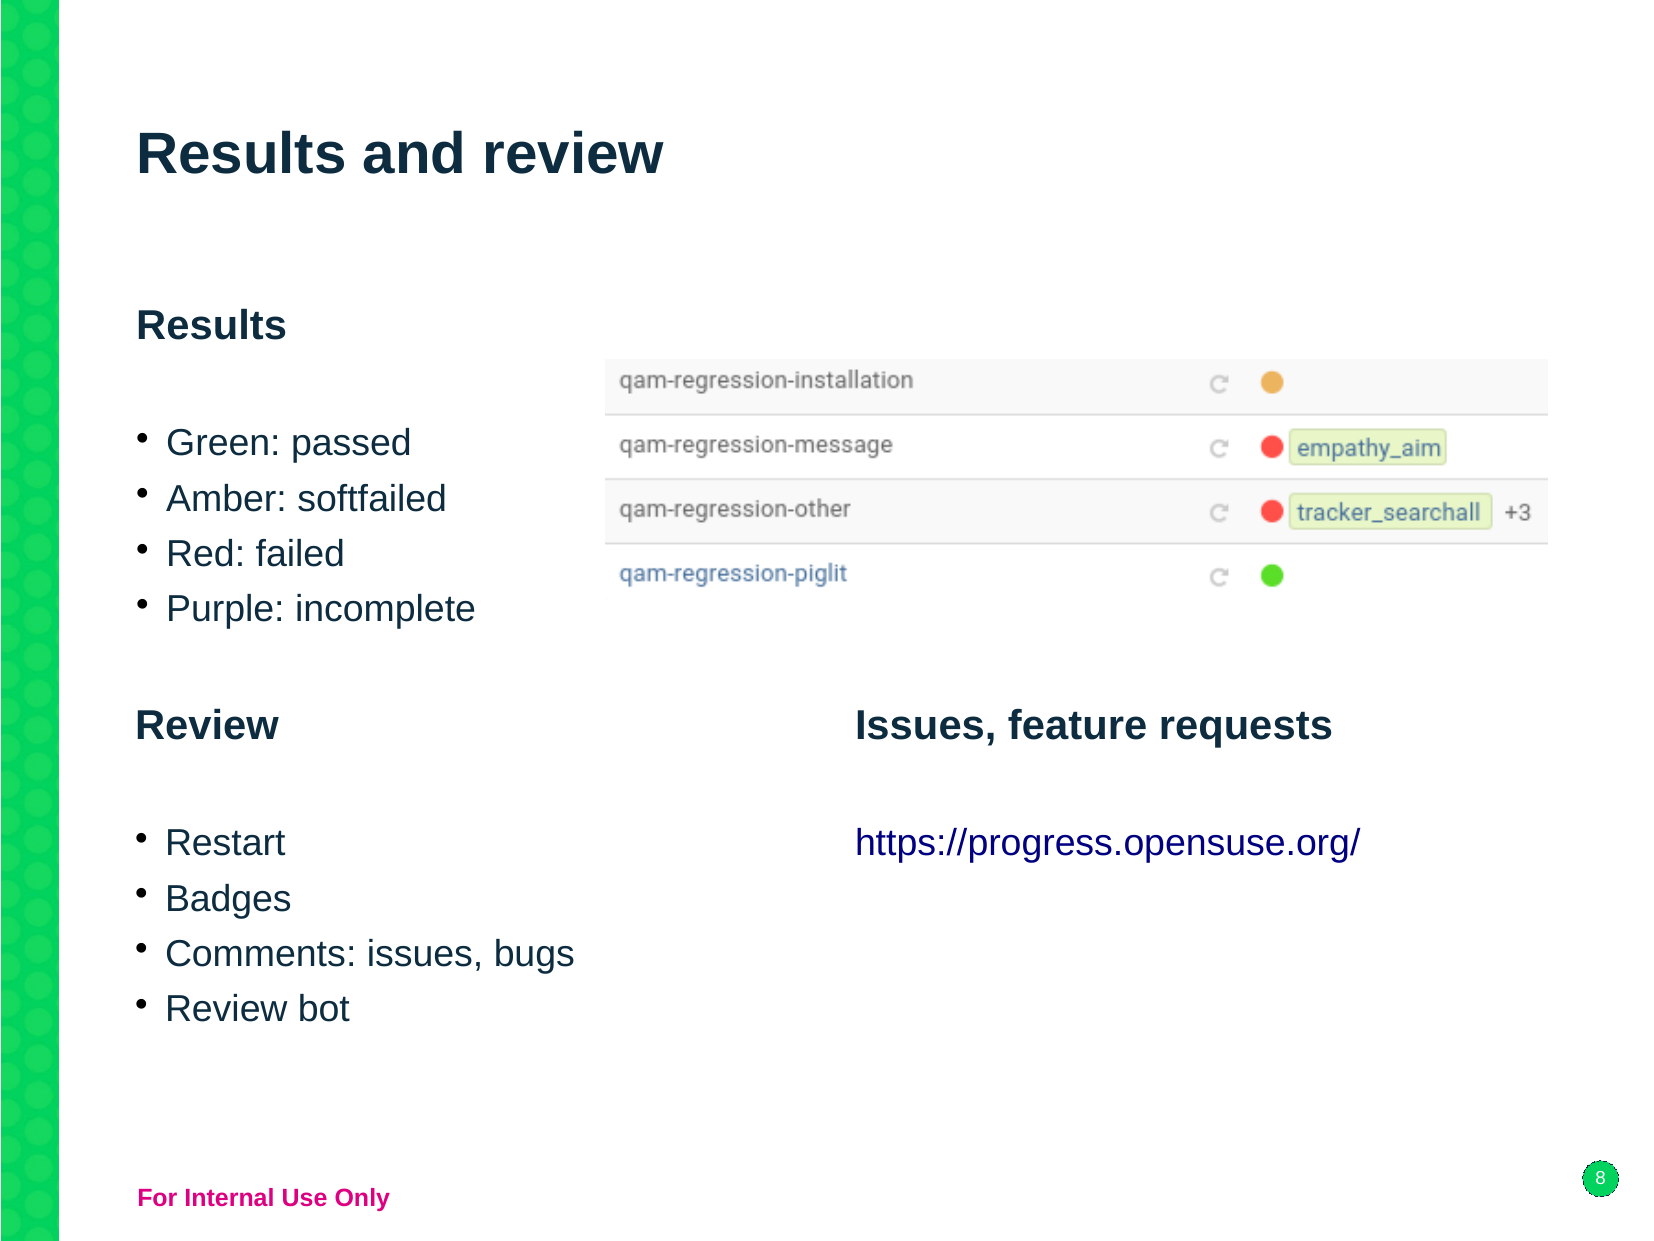

# Results and review
Results
Green: passed
Amber: softfailed
Red: failed
Purple: incomplete
Review
Restart
Badges
Comments: issues, bugs
Review bot
Issues, feature requests
https://progress.opensuse.org/
8
For Internal Use Only